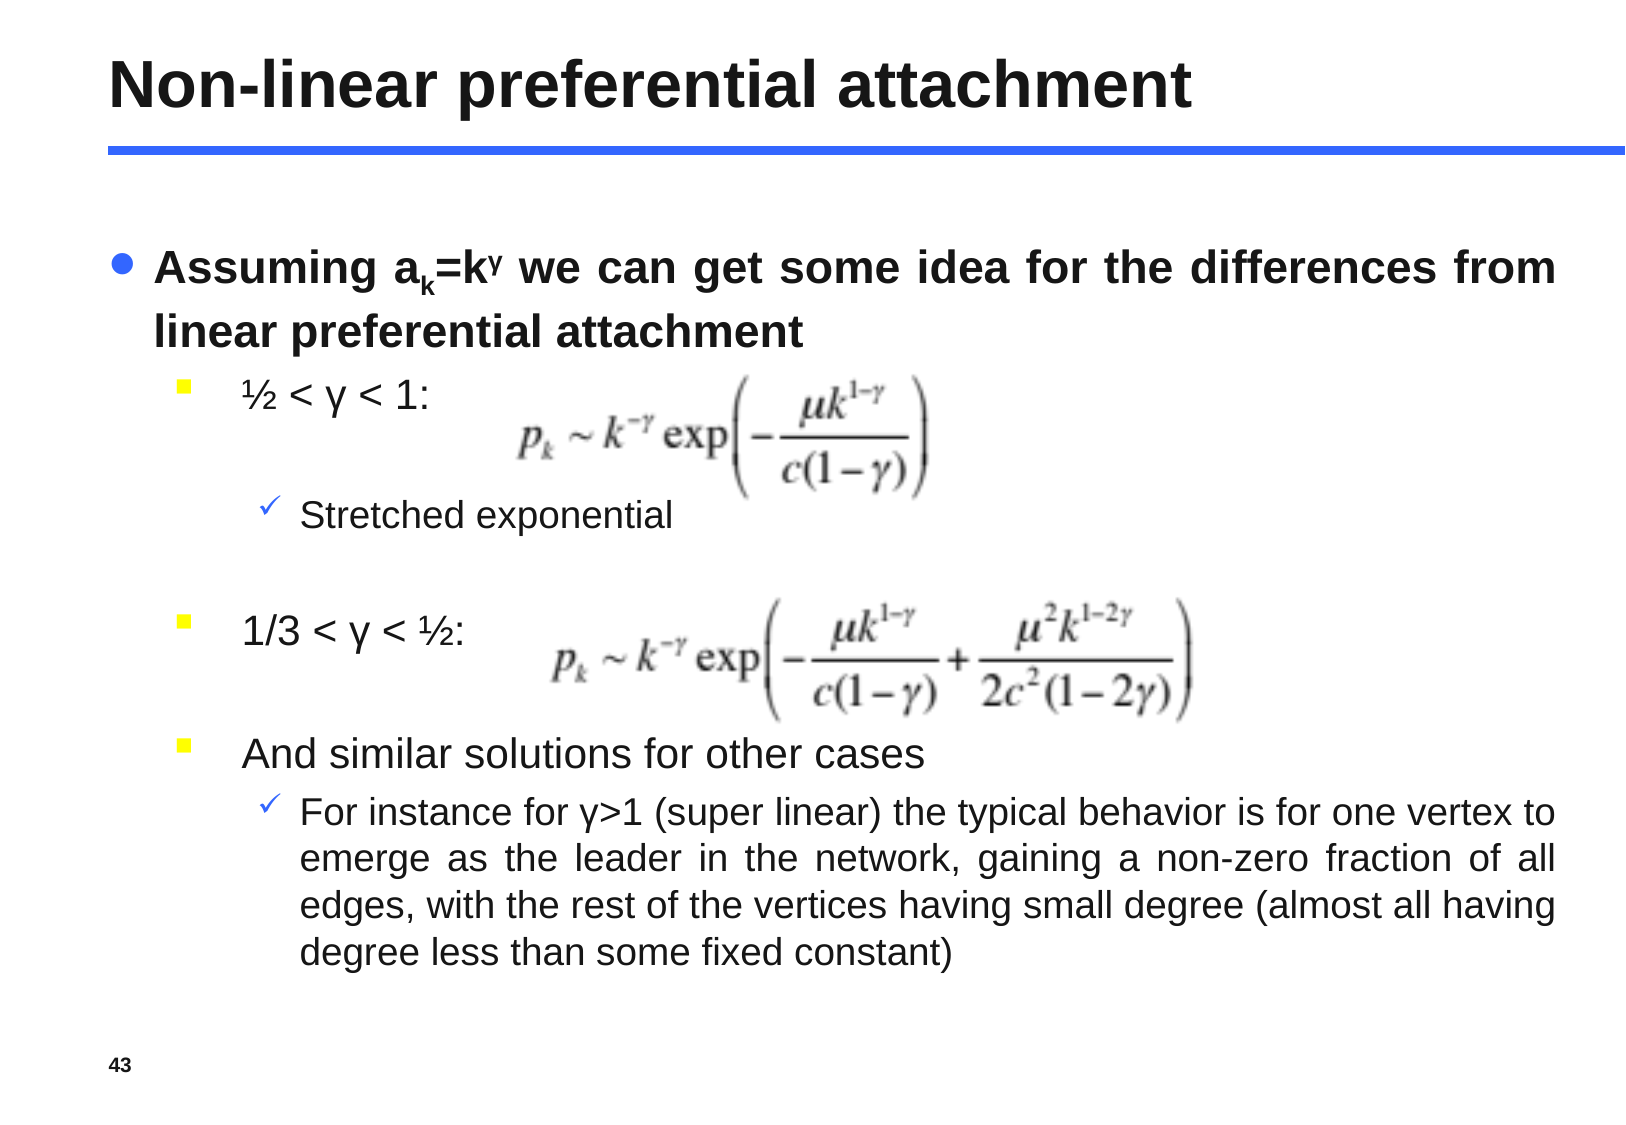

# Non-linear preferential attachment
Assuming ak=kγ we can get some idea for the differences from linear preferential attachment
½ < γ < 1:
Stretched exponential
1/3 < γ < ½:
And similar solutions for other cases
For instance for γ>1 (super linear) the typical behavior is for one vertex to emerge as the leader in the network, gaining a non-zero fraction of all edges, with the rest of the vertices having small degree (almost all having degree less than some fixed constant)